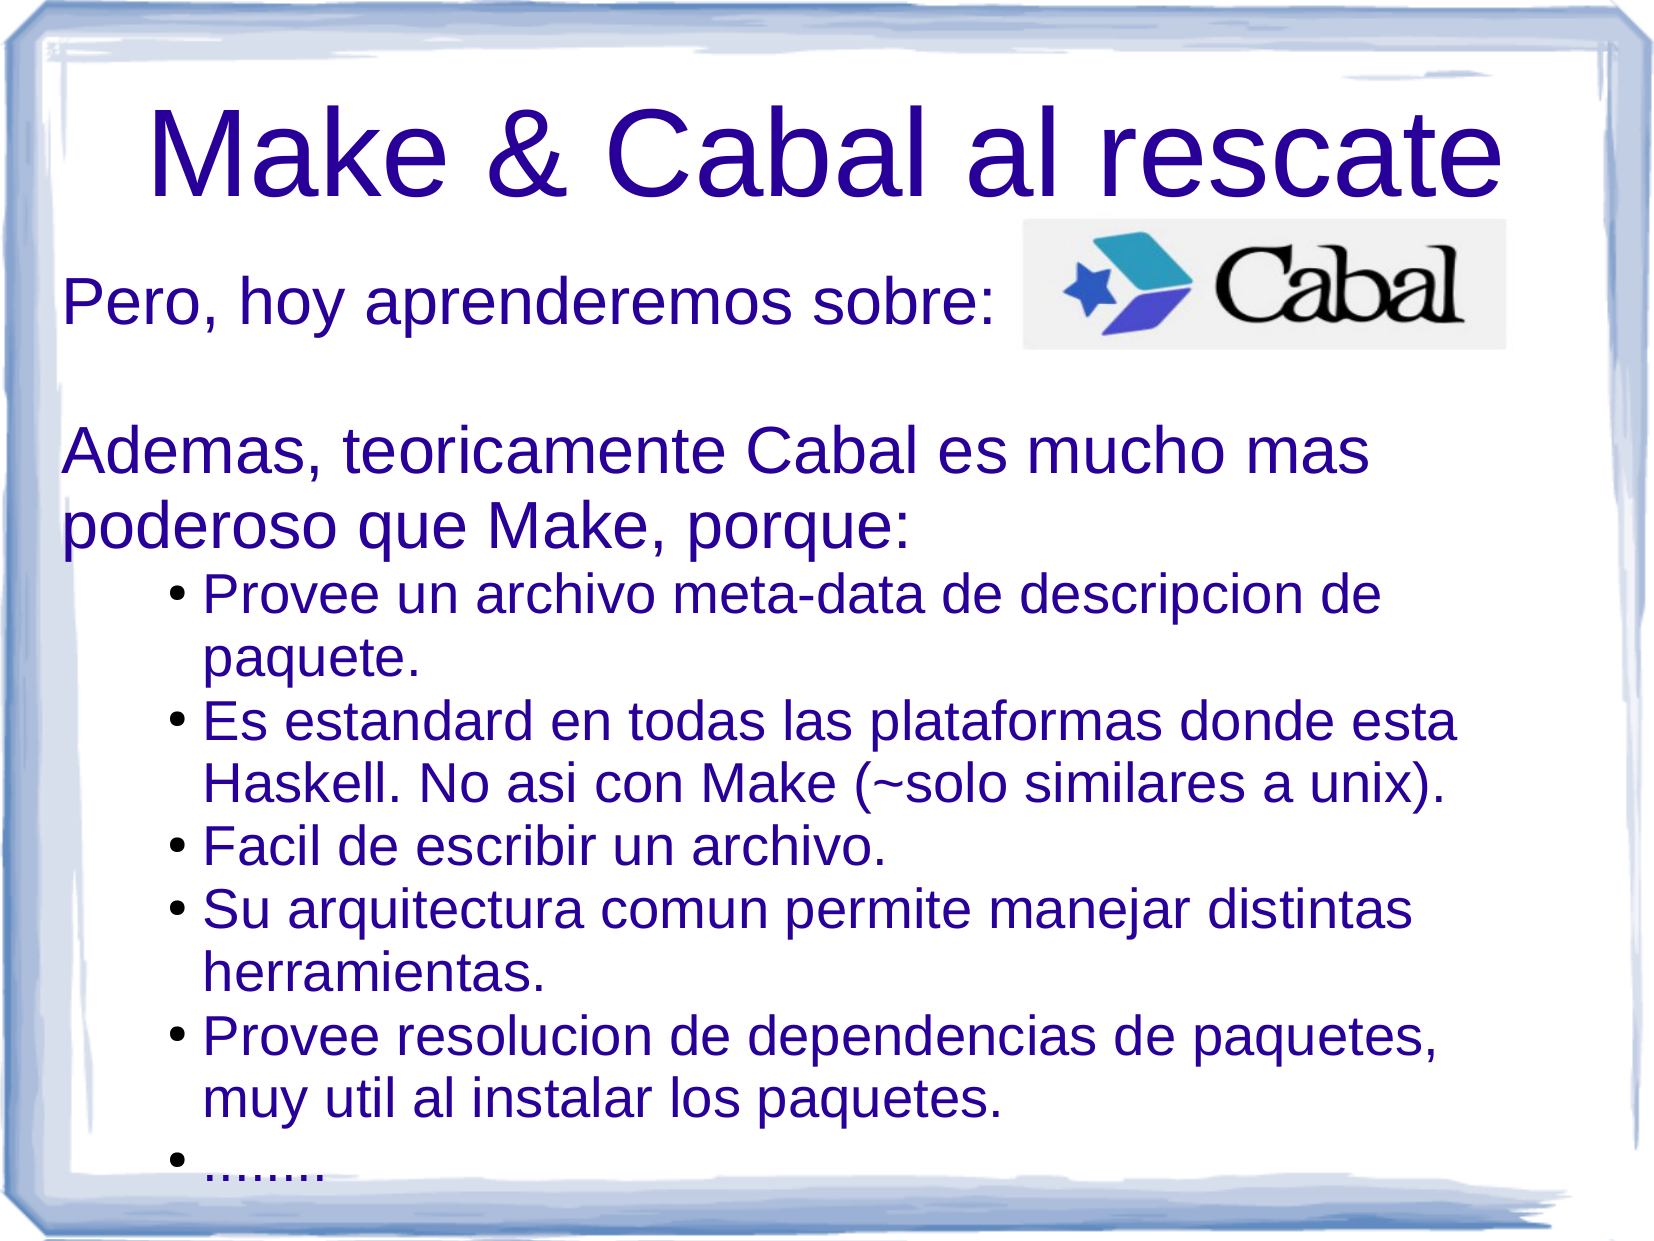

# Make & Cabal al rescate
Pero, hoy aprenderemos sobre:
Ademas, teoricamente Cabal es mucho mas poderoso que Make, porque:
Provee un archivo meta-data de descripcion de paquete.
Es estandard en todas las plataformas donde esta Haskell. No asi con Make (~solo similares a unix).
Facil de escribir un archivo.
Su arquitectura comun permite manejar distintas herramientas.
Provee resolucion de dependencias de paquetes, muy util al instalar los paquetes.
........